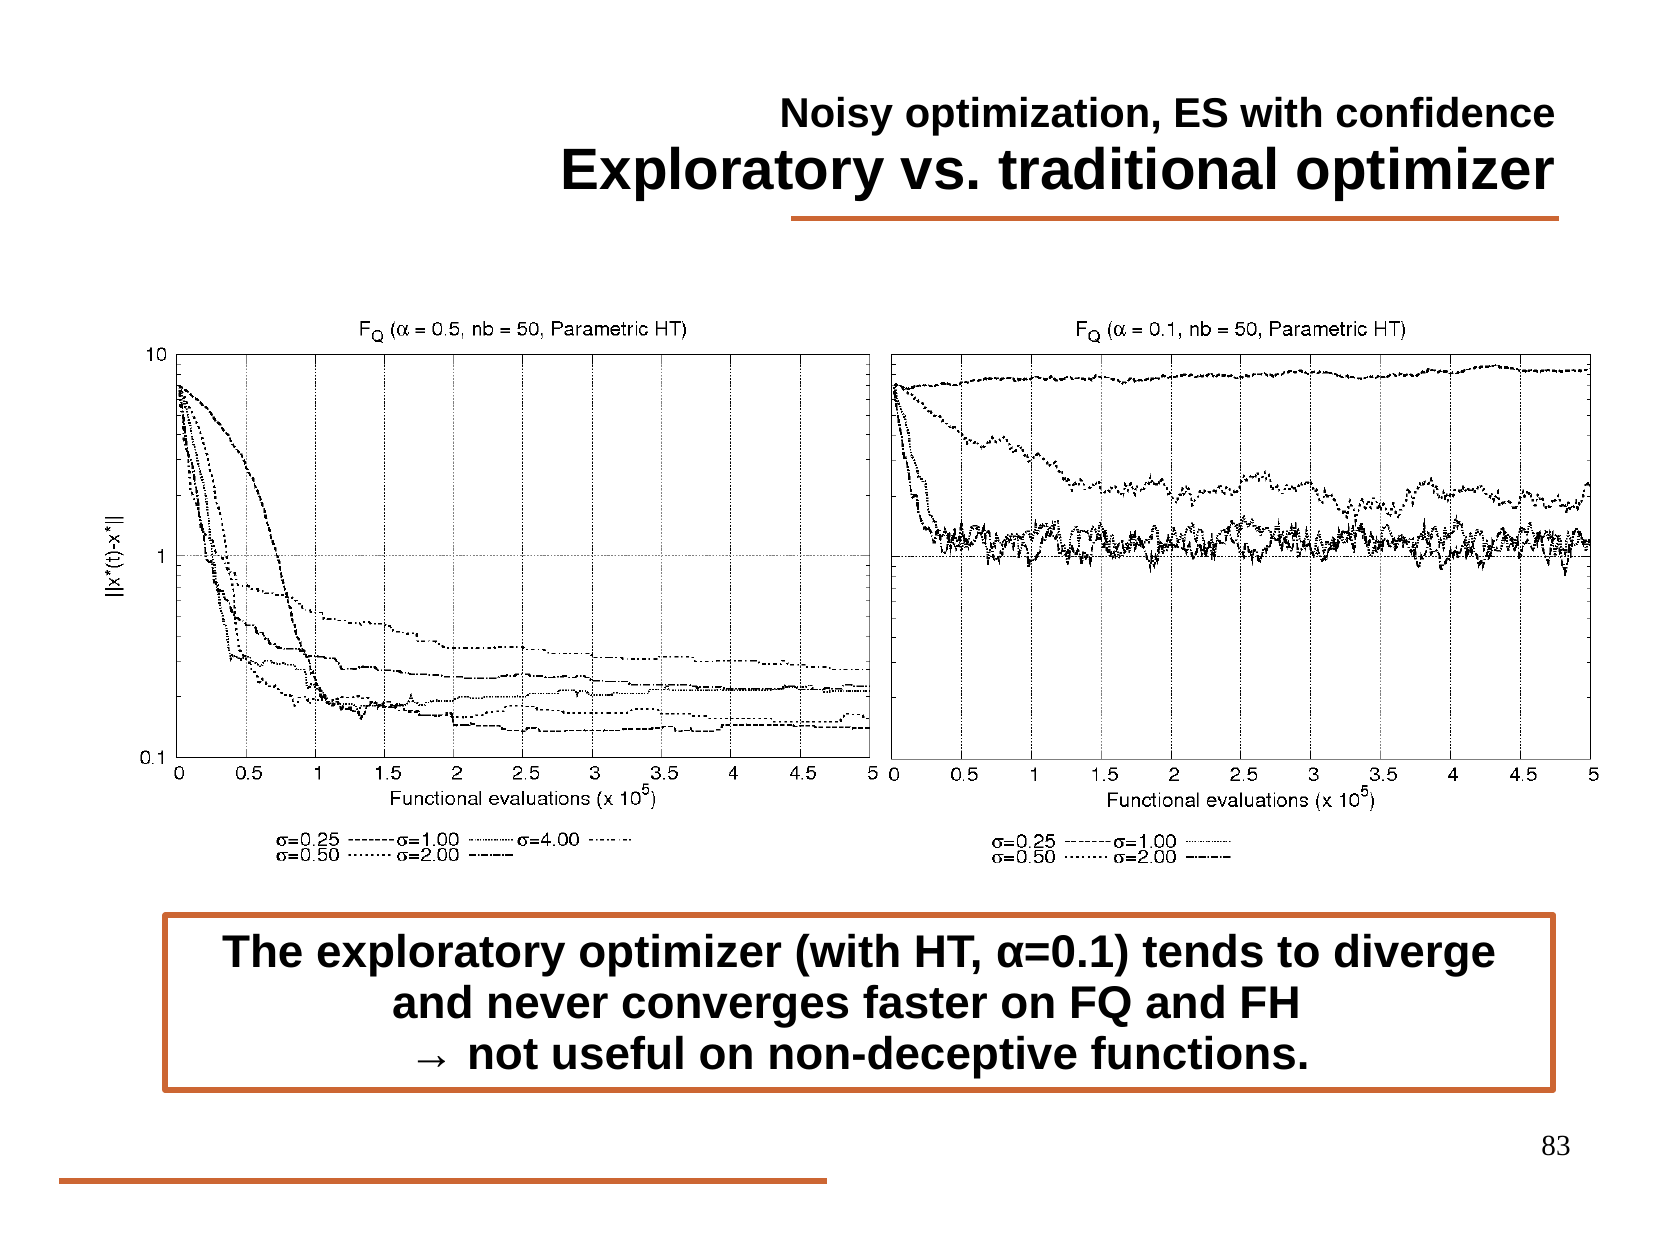

Noisy optimization, ES with confidence
Exploratory vs. traditional optimizer
The exploratory optimizer (with HT, α=0.1) tends to diverge and never converges faster on FQ and FH
→ not useful on non-deceptive functions.
83